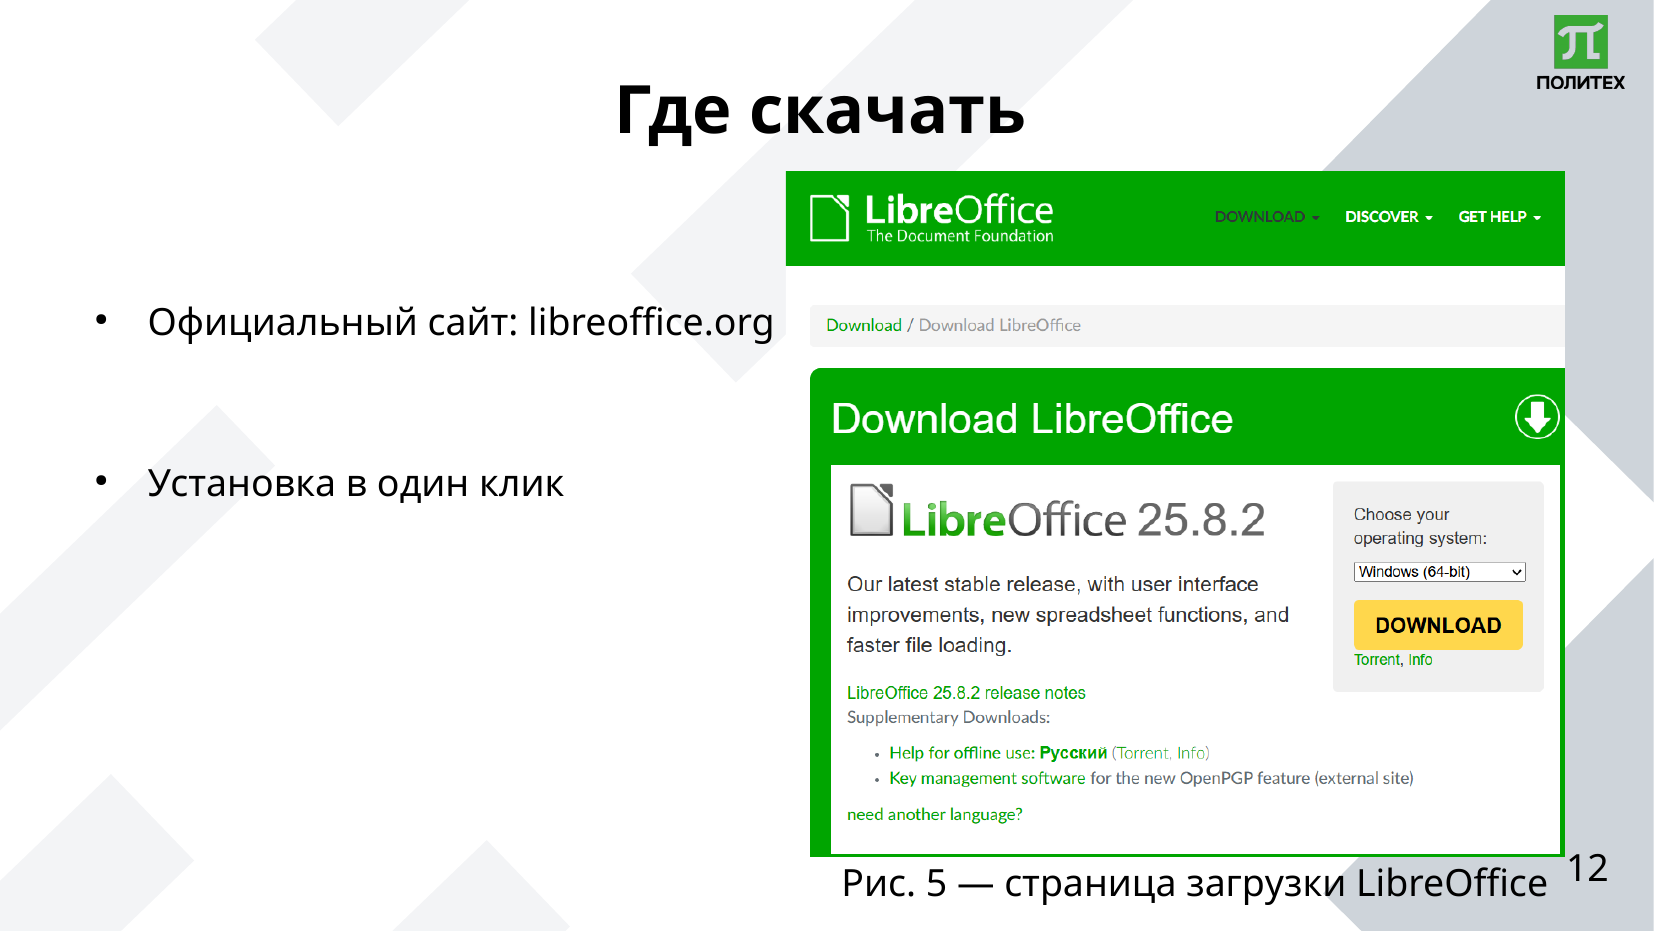

# Где скачать
Официальный сайт: libreoffice.org
Установка в один клик
Рис. 5 — страница загрузки LibreOffice